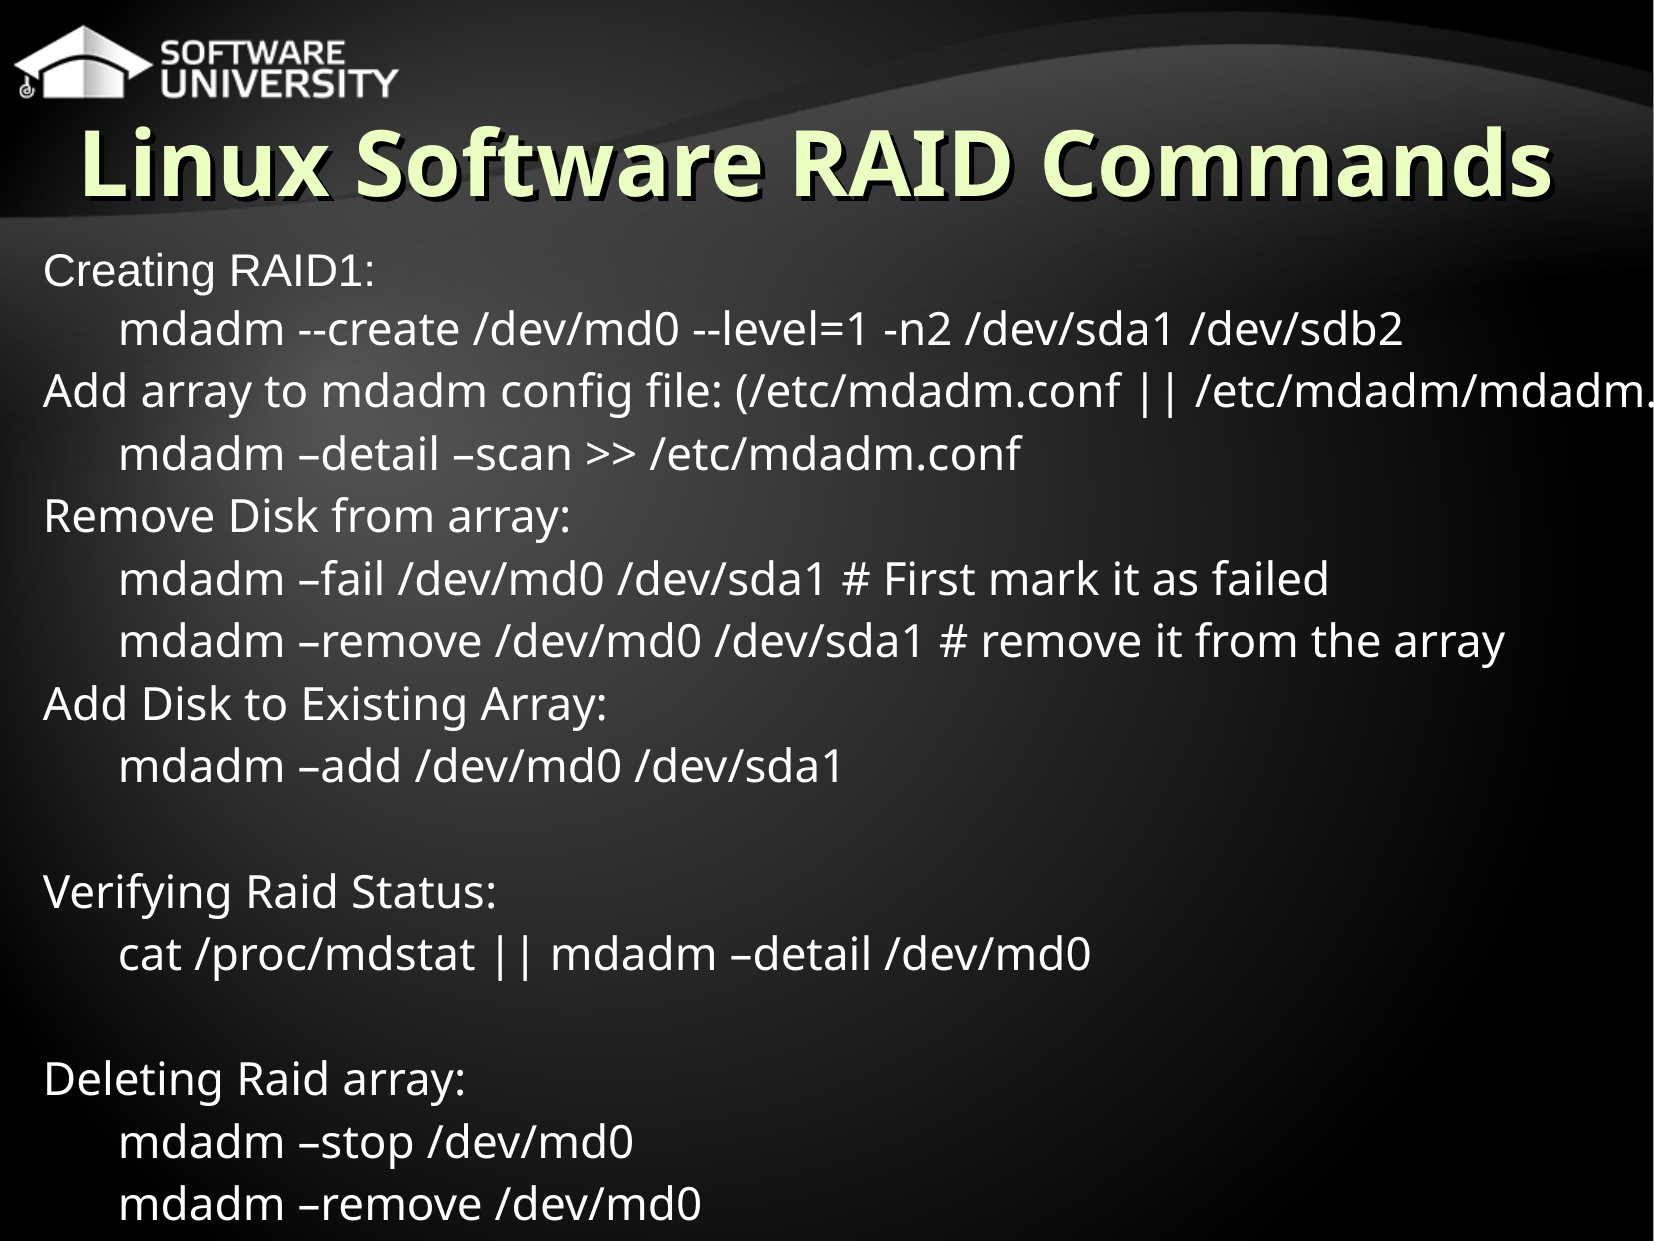

# Linux Software RAID Commands
Creating RAID1:
	mdadm --create /dev/md0 --level=1 -n2 /dev/sda1 /dev/sdb2
Add array to mdadm config file: (/etc/mdadm.conf || /etc/mdadm/mdadm.conf)
	mdadm –detail –scan >> /etc/mdadm.conf
Remove Disk from array:
	mdadm –fail /dev/md0 /dev/sda1 # First mark it as failed
	mdadm –remove /dev/md0 /dev/sda1 # remove it from the array
Add Disk to Existing Array:
	mdadm –add /dev/md0 /dev/sda1
Verifying Raid Status:
	cat /proc/mdstat || mdadm –detail /dev/md0
Deleting Raid array:
	mdadm –stop /dev/md0
	mdadm –remove /dev/md0